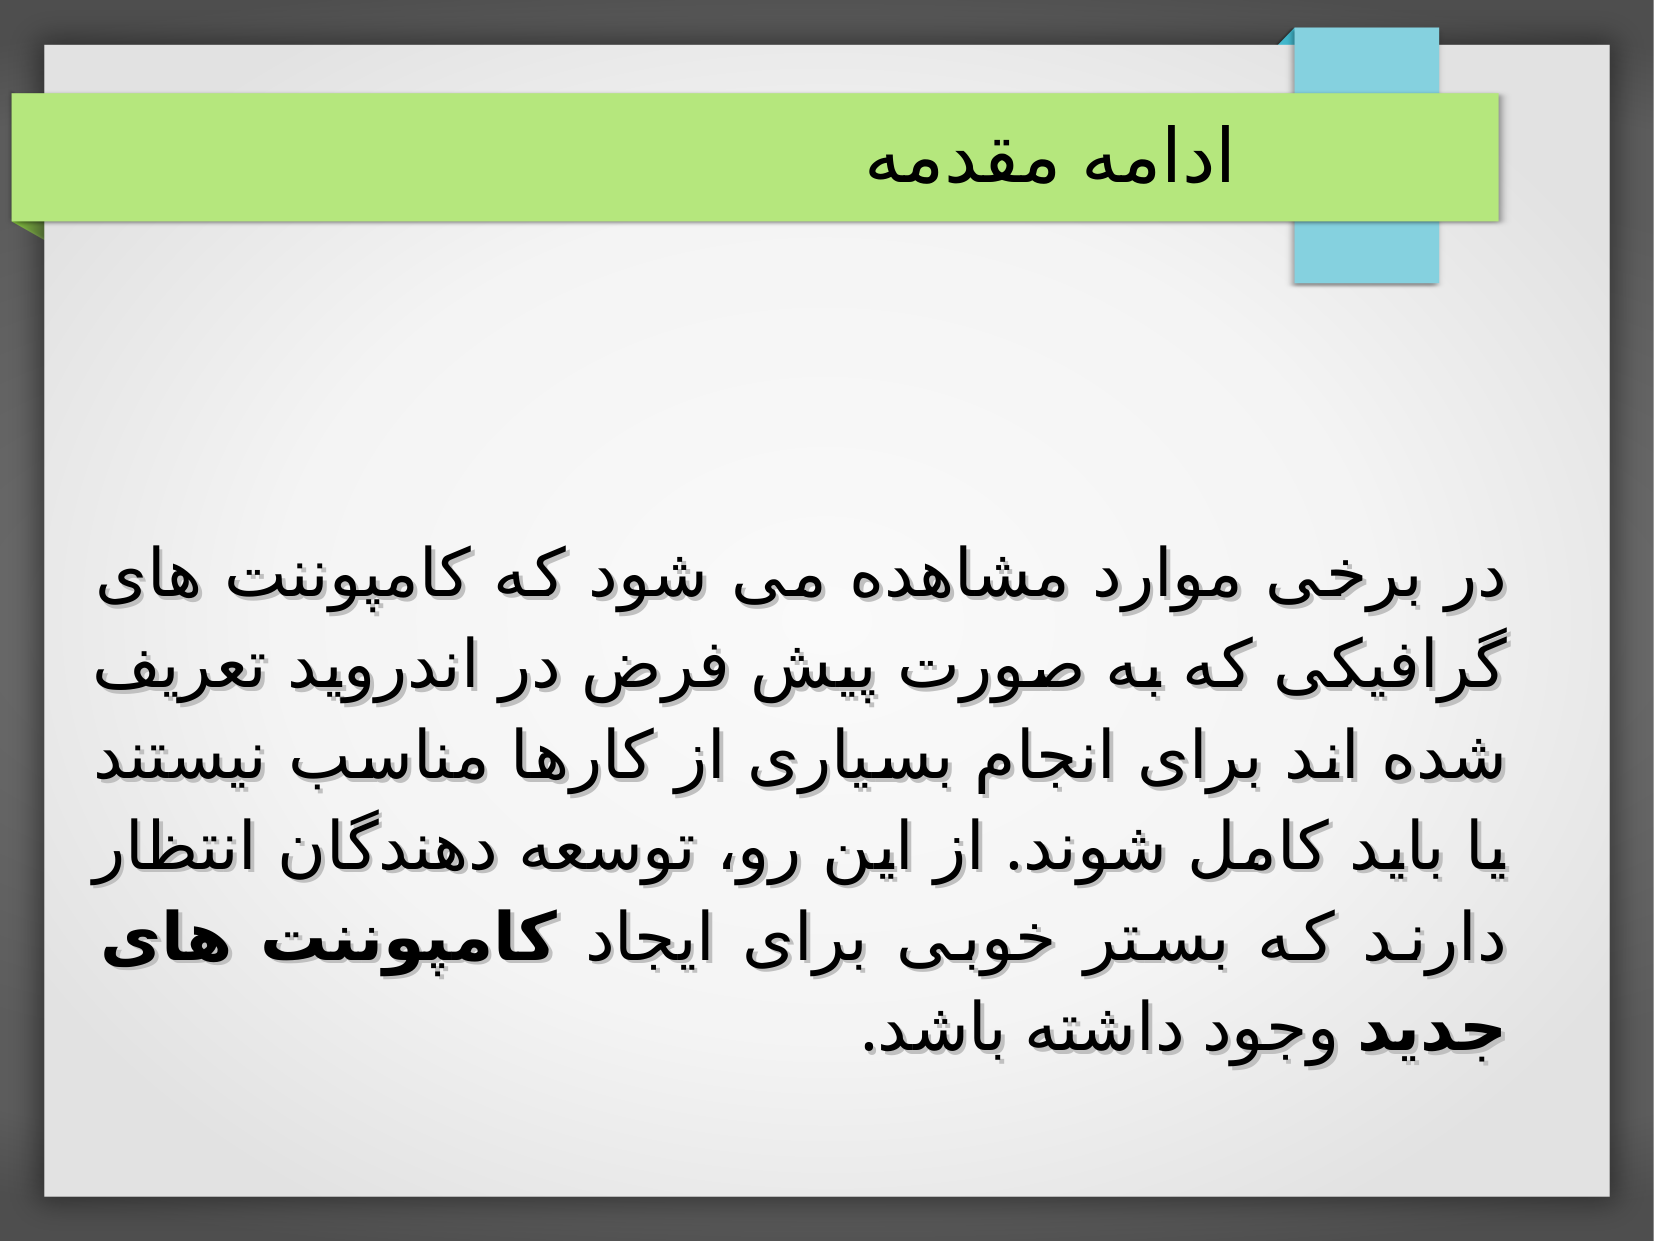

# ادامه مقدمه
در برخی موارد مشاهده می شود که کامپوننت های گرافیکی که به صورت پیش فرض در اندروید تعریف شده اند برای انجام بسیاری از کارها مناسب نیستند یا باید کامل شوند. از این رو، توسعه دهندگان انتظار دارند که بستر خوبی برای ایجاد کامپوننت های جدید وجود داشته باشد.